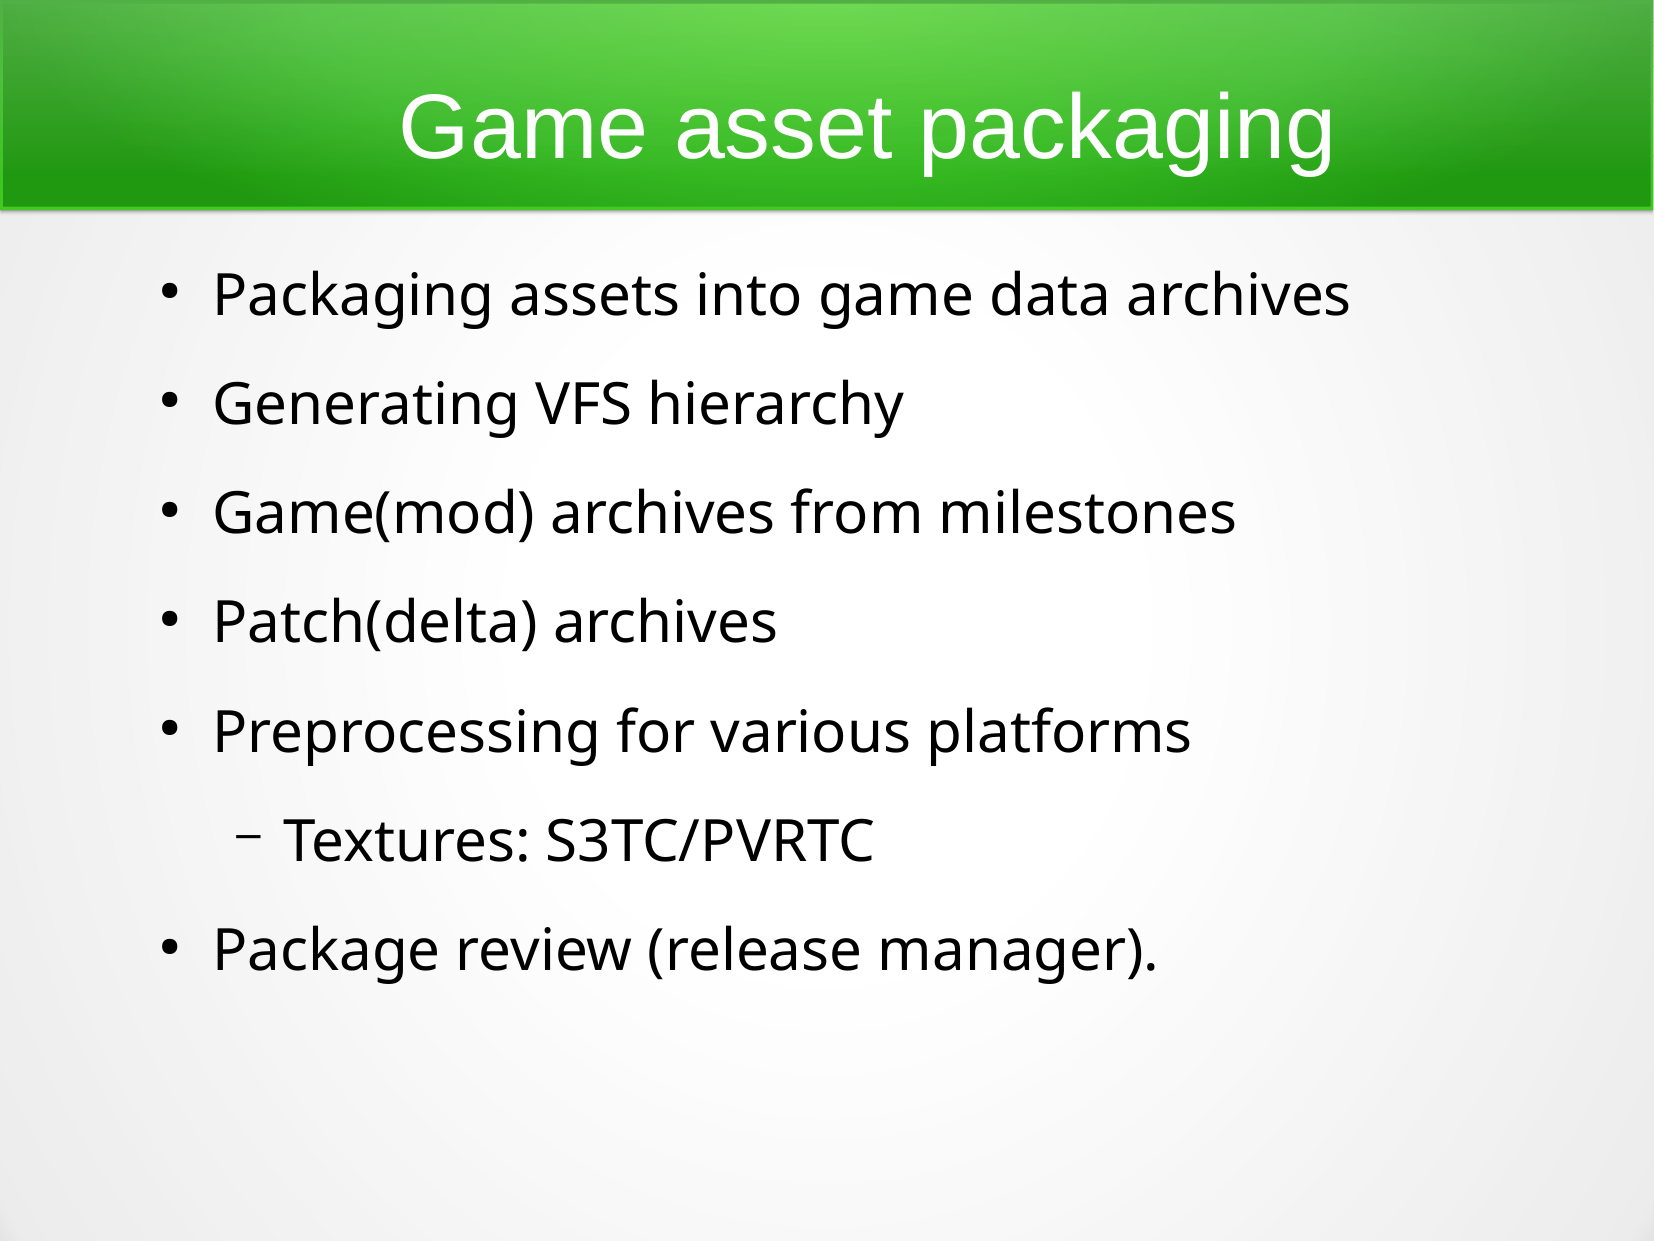

# Game asset packaging
Packaging assets into game data archives
Generating VFS hierarchy
Game(mod) archives from milestones
Patch(delta) archives
Preprocessing for various platforms
Textures: S3TC/PVRTC
Package review (release manager).